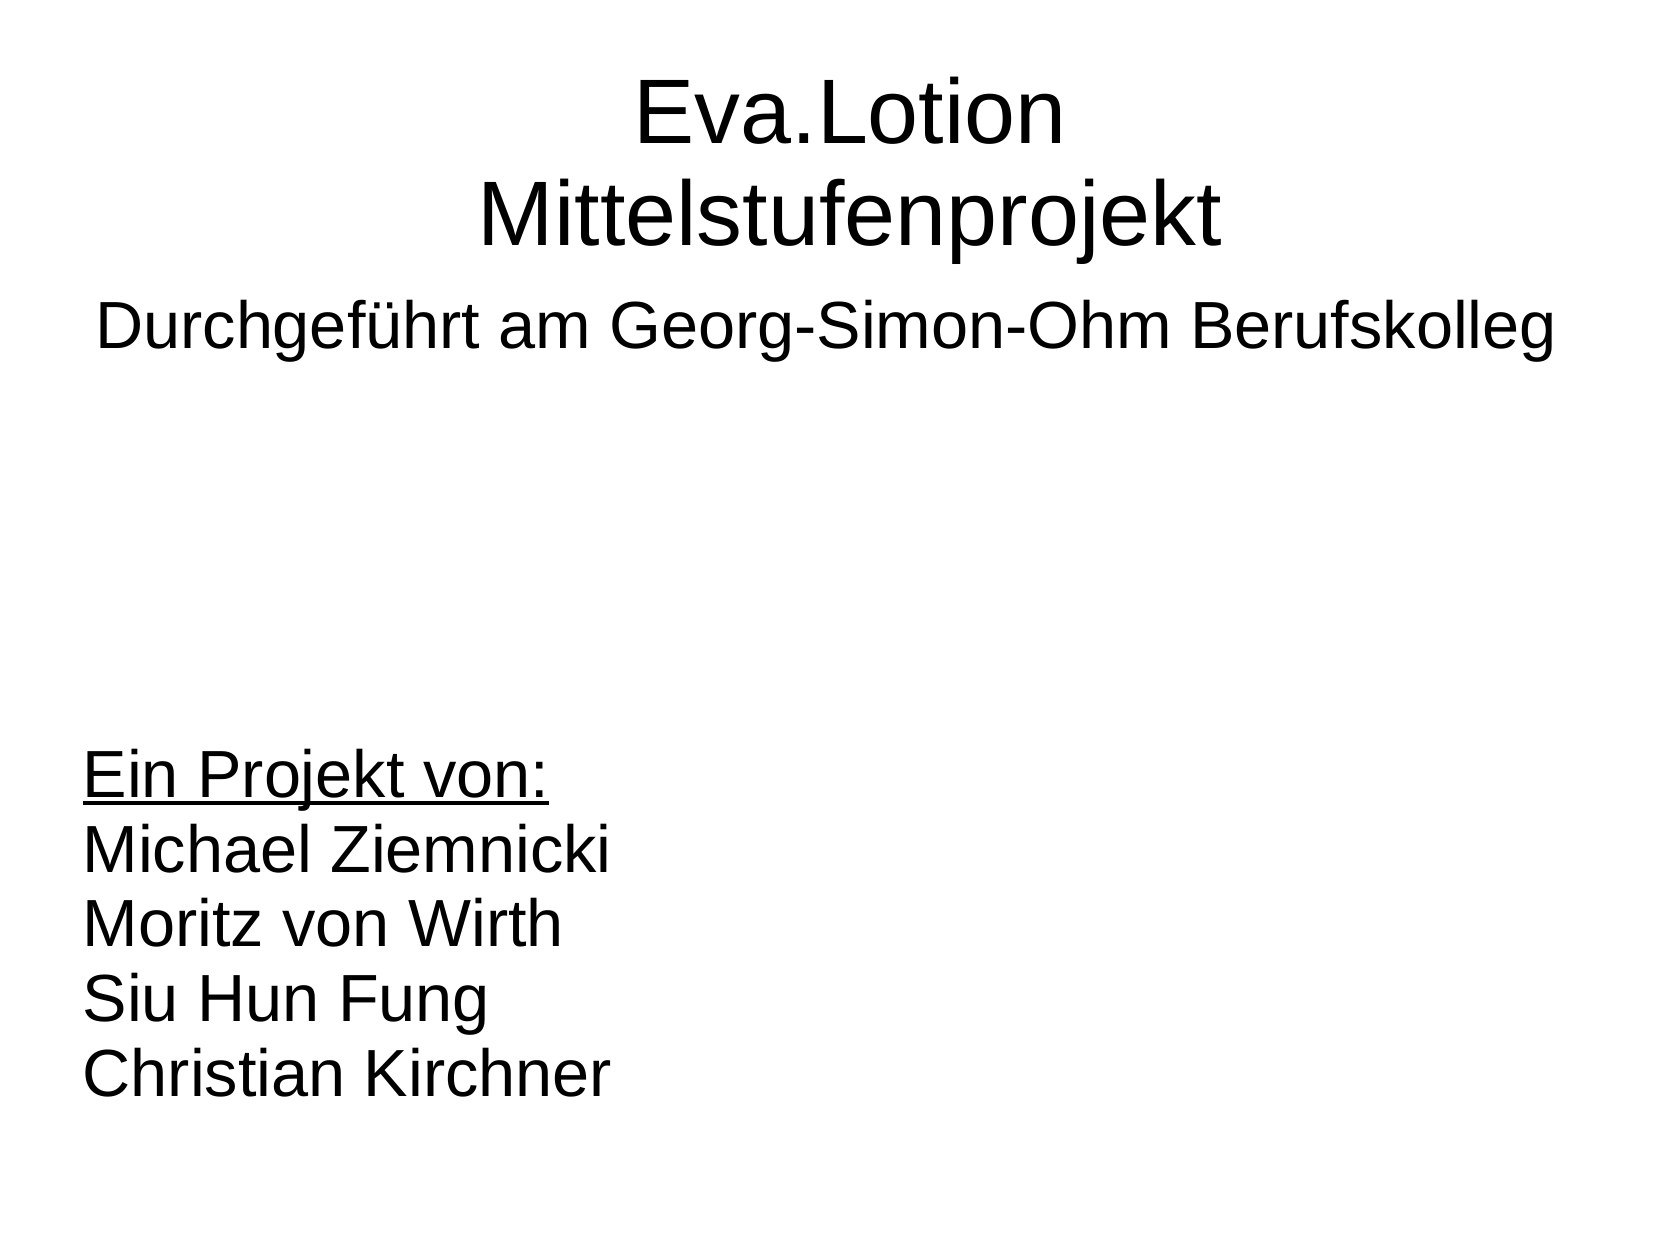

# Eva.Lotion Mittelstufenprojekt
Durchgeführt am Georg-Simon-Ohm Berufskolleg
Ein Projekt von:
Michael Ziemnicki
Moritz von Wirth
Siu Hun Fung
Christian Kirchner